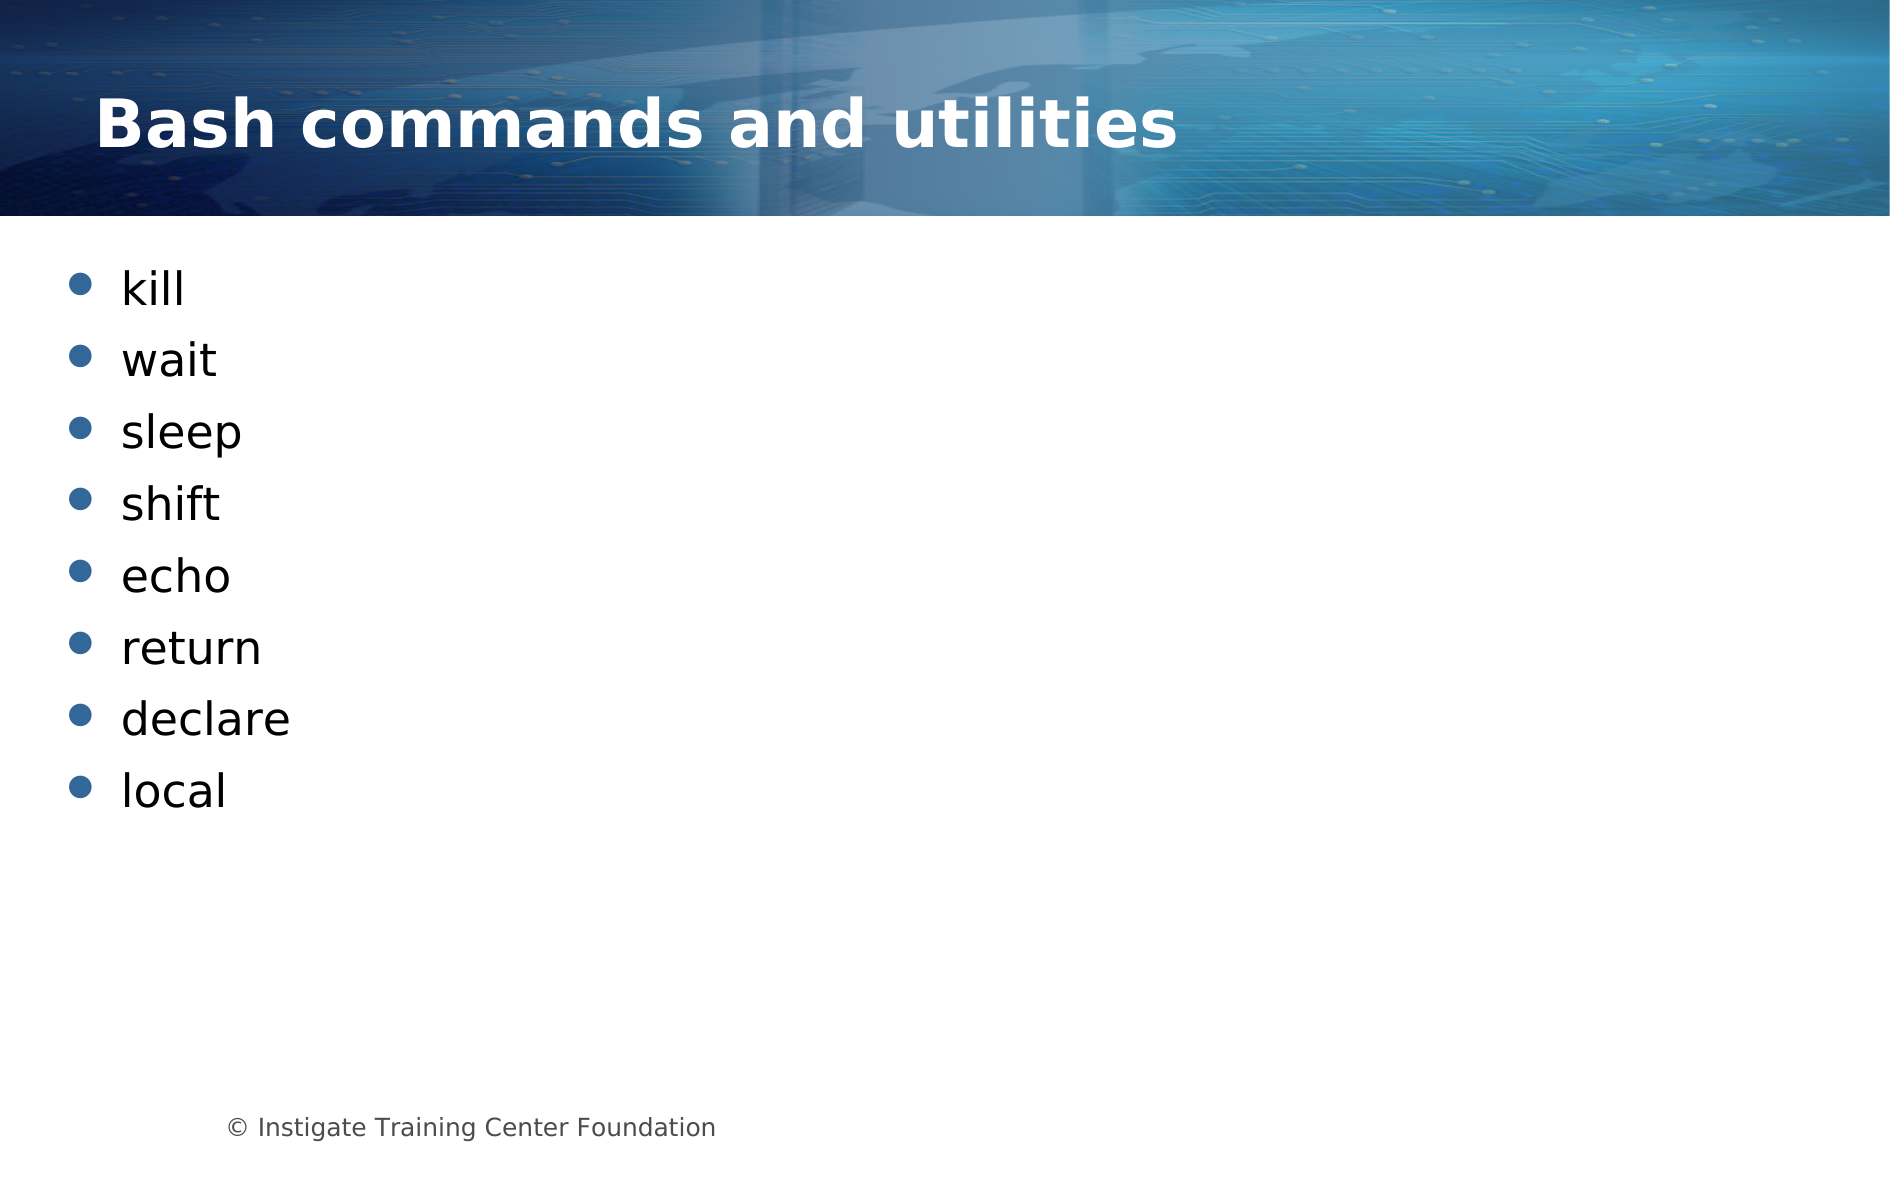

# Bash commands and utilities
kill
wait
sleep
shift
echo
return
declare
local